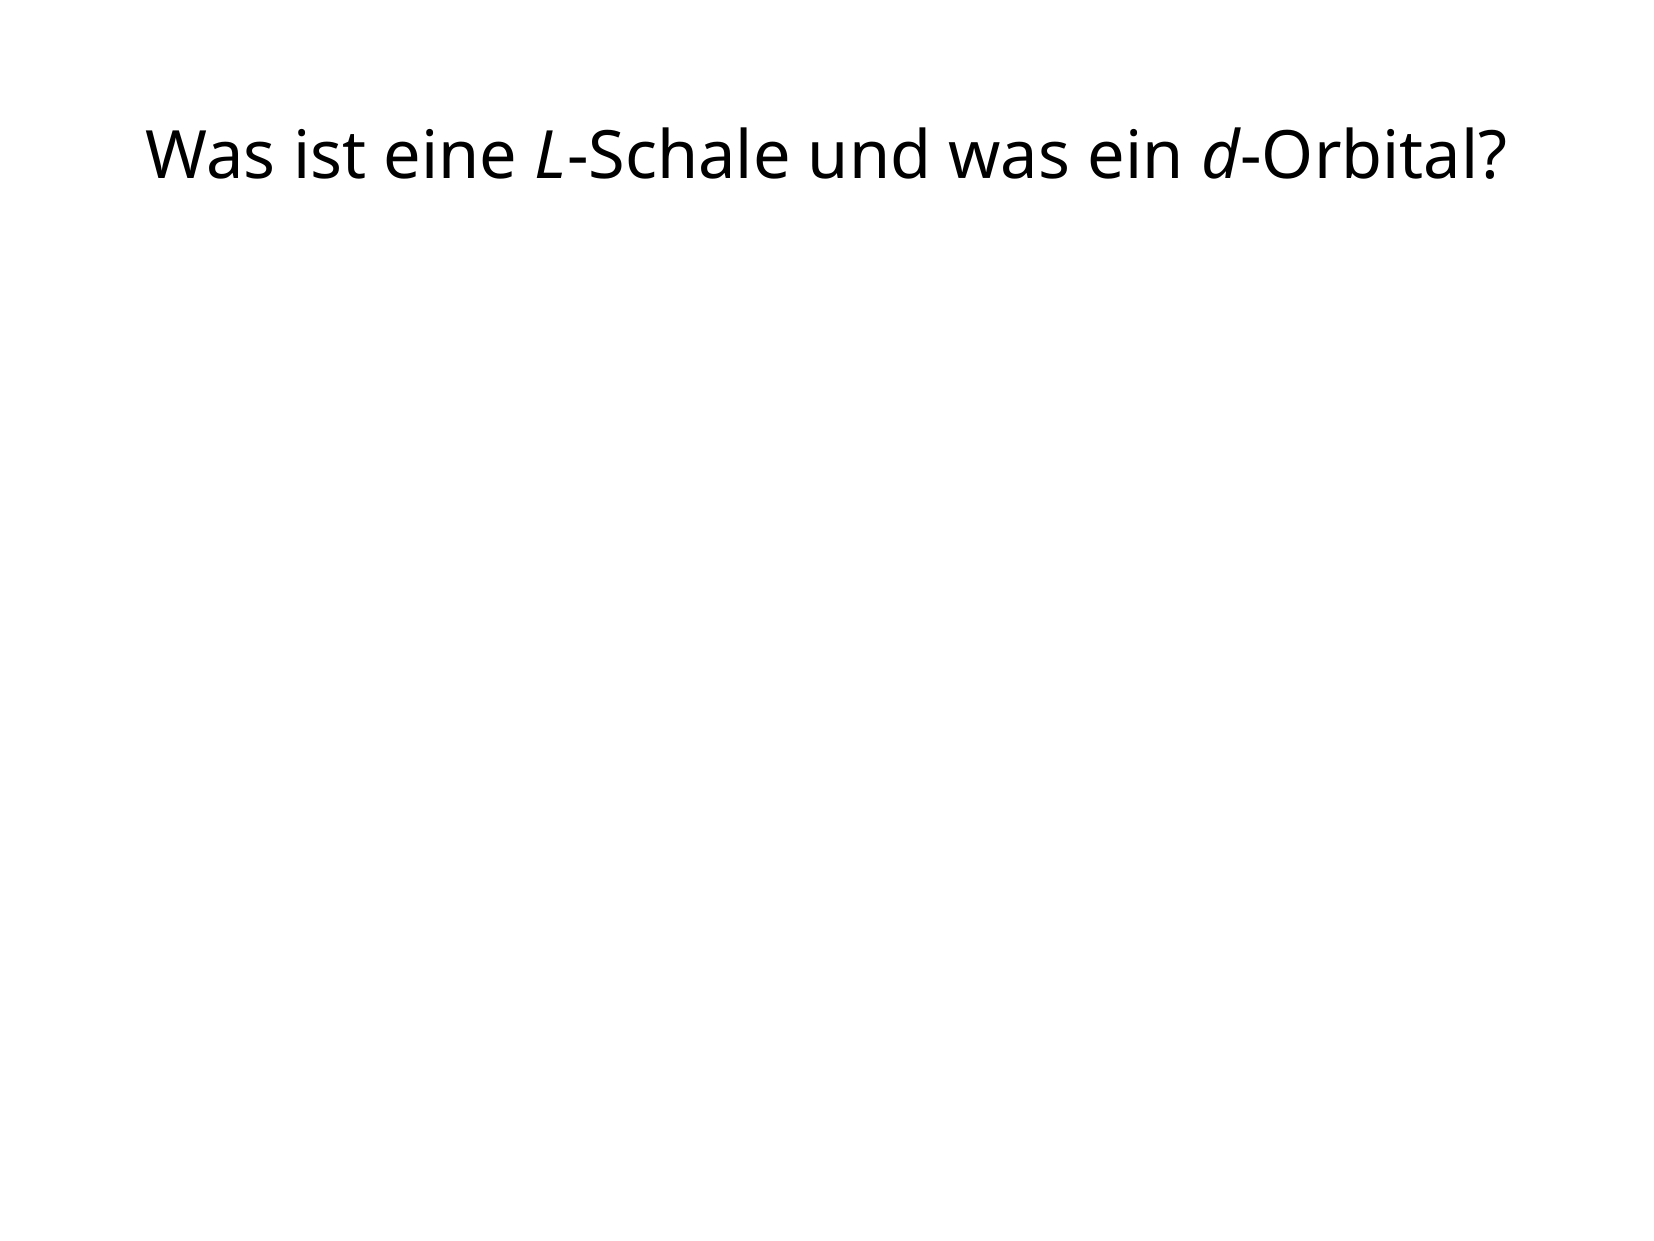

# Was ist eine L-Schale und was ein d-Orbital?